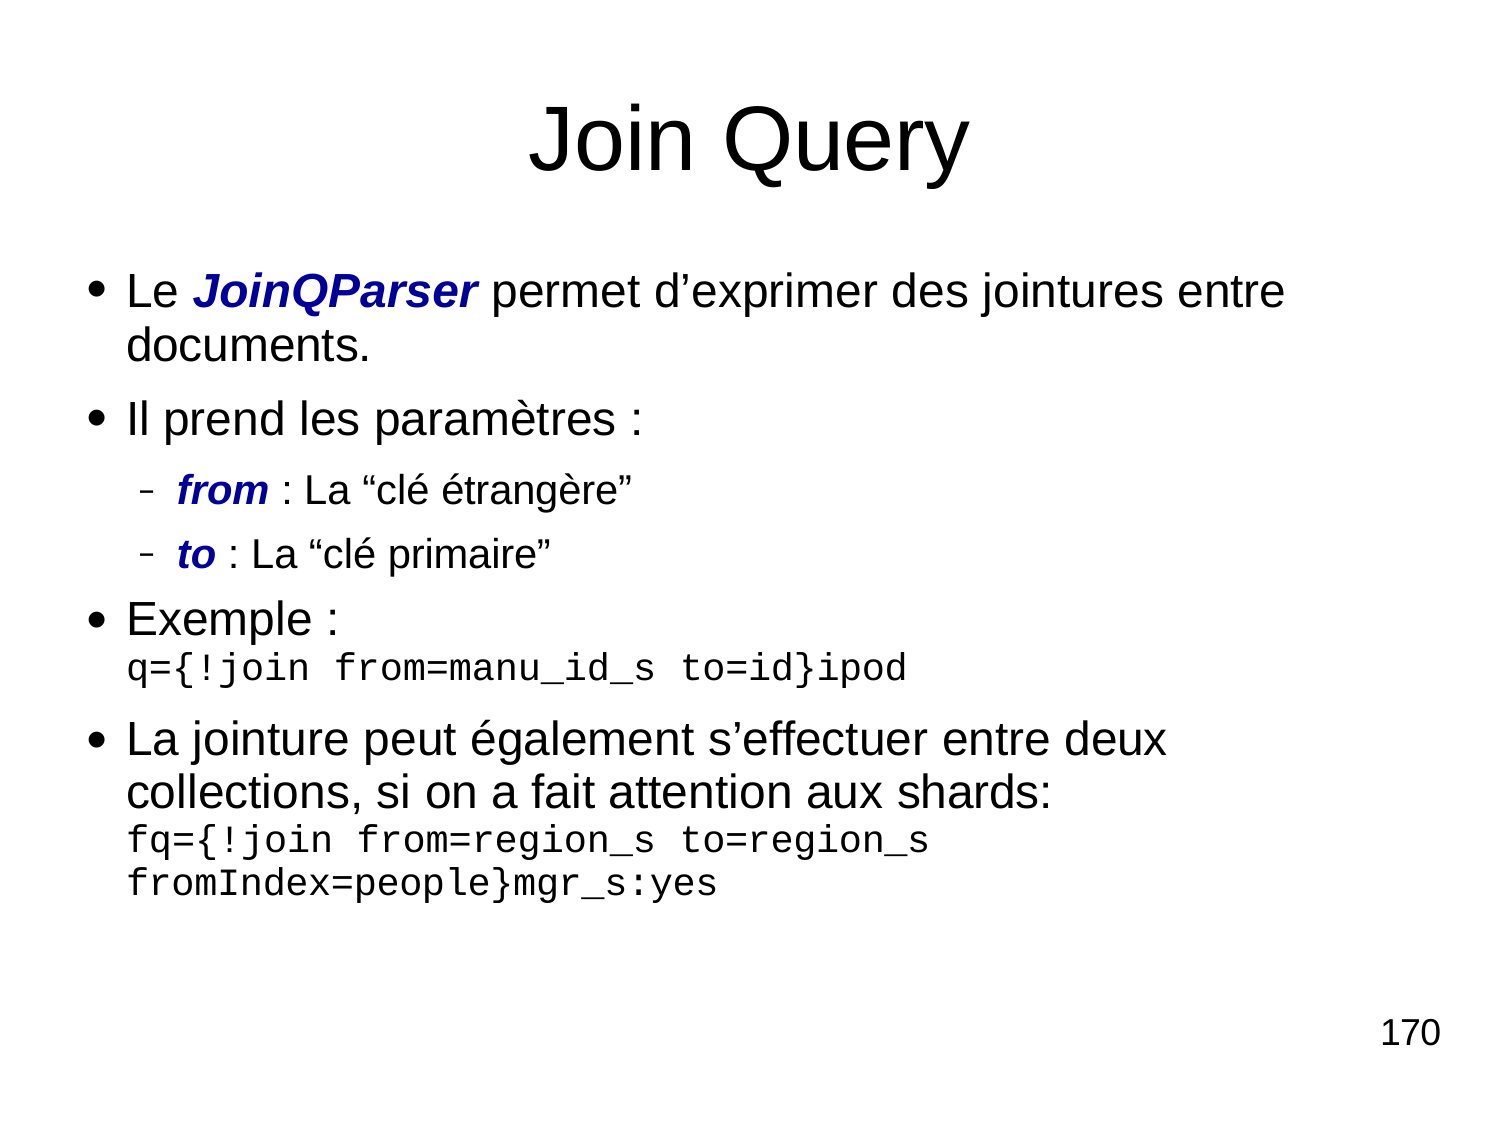

# Join Query
Le JoinQParser permet d’exprimer des jointures entre documents.
Il prend les paramètres :
●
●
from : La “clé étrangère”
to : La “clé primaire”
Exemple :
q={!join from=manu_id_s to=id}ipod
La jointure peut également s’effectuer entre deux collections, si on a fait attention aux shards: fq={!join from=region_s to=region_s fromIndex=people}mgr_s:yes
●
●
170